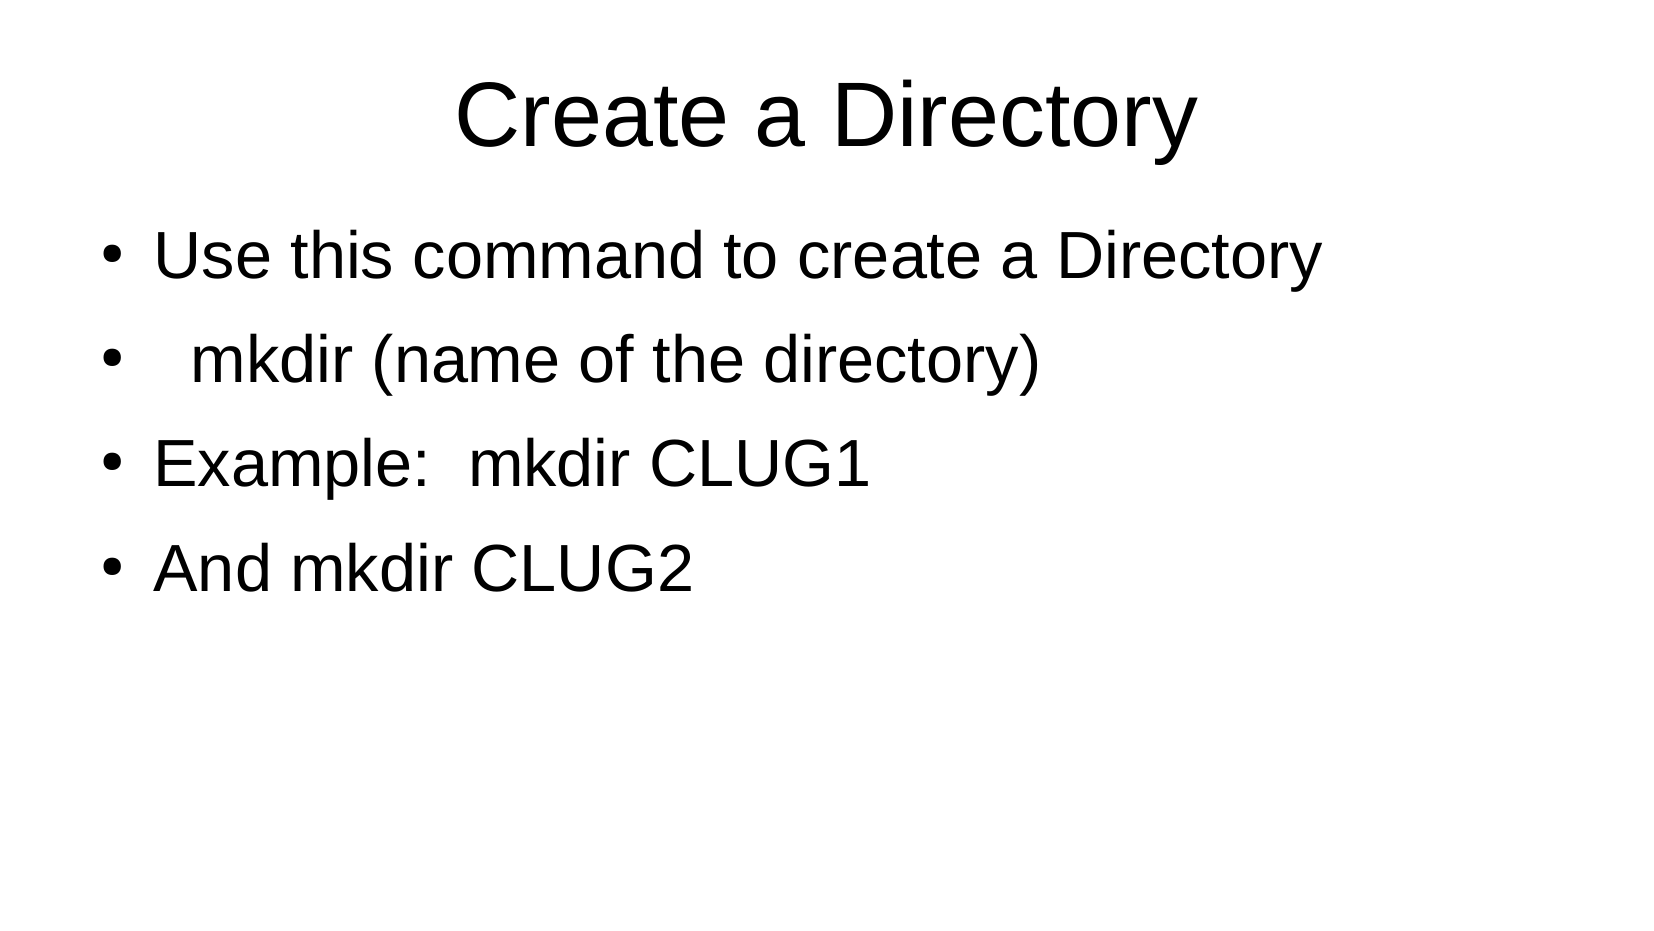

# Create a Directory
Use this command to create a Directory
 mkdir (name of the directory)
Example: mkdir CLUG1
And mkdir CLUG2